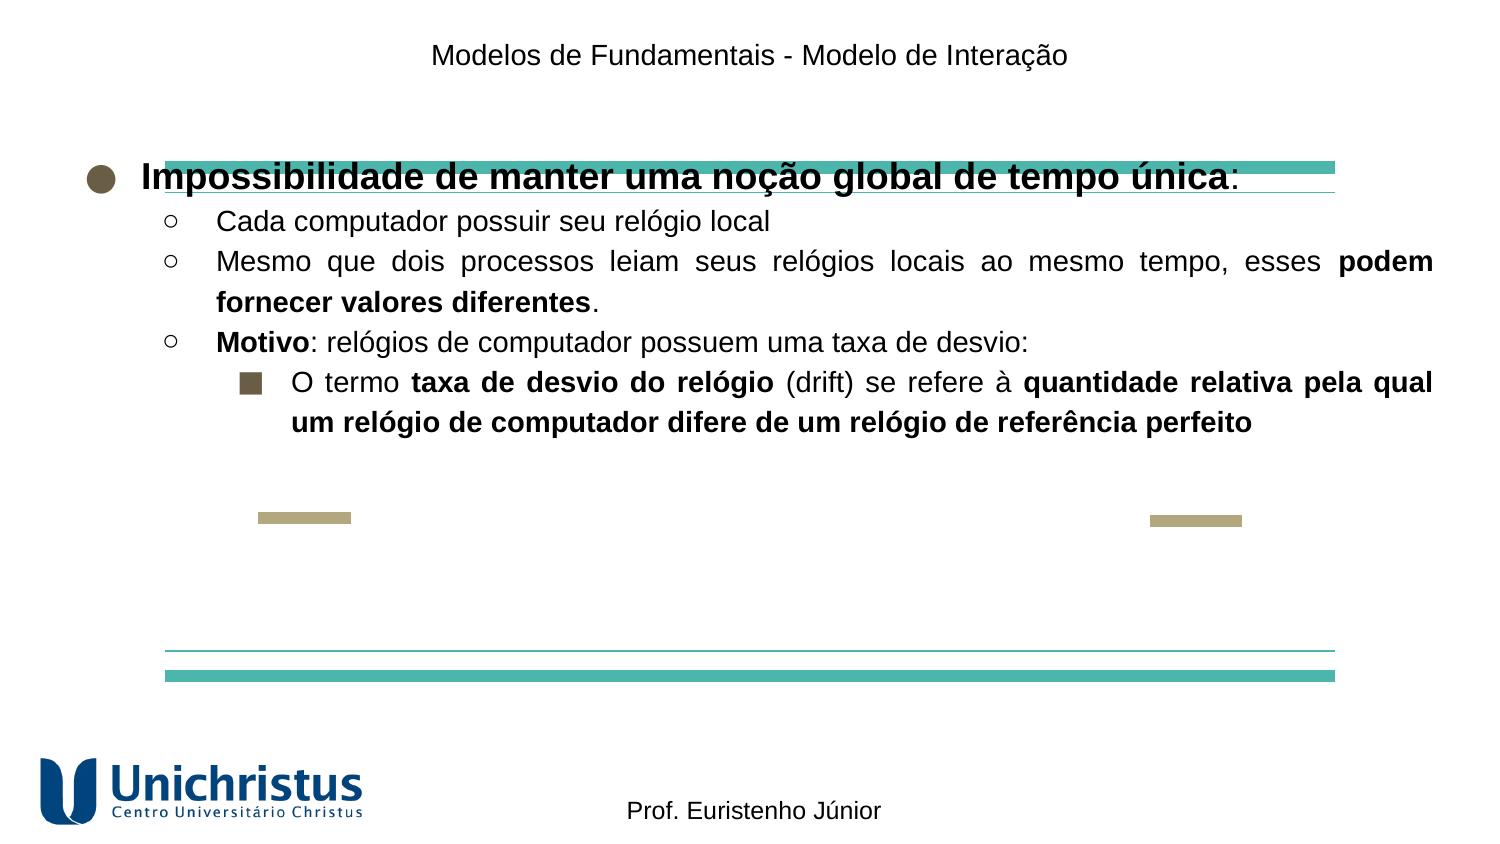

# Modelos de Fundamentais - Modelo de Interação
Impossibilidade de manter uma noção global de tempo única:
Cada computador possuir seu relógio local
Mesmo que dois processos leiam seus relógios locais ao mesmo tempo, esses podem fornecer valores diferentes.
Motivo: relógios de computador possuem uma taxa de desvio:
O termo taxa de desvio do relógio (drift) se refere à quantidade relativa pela qual um relógio de computador difere de um relógio de referência perfeito